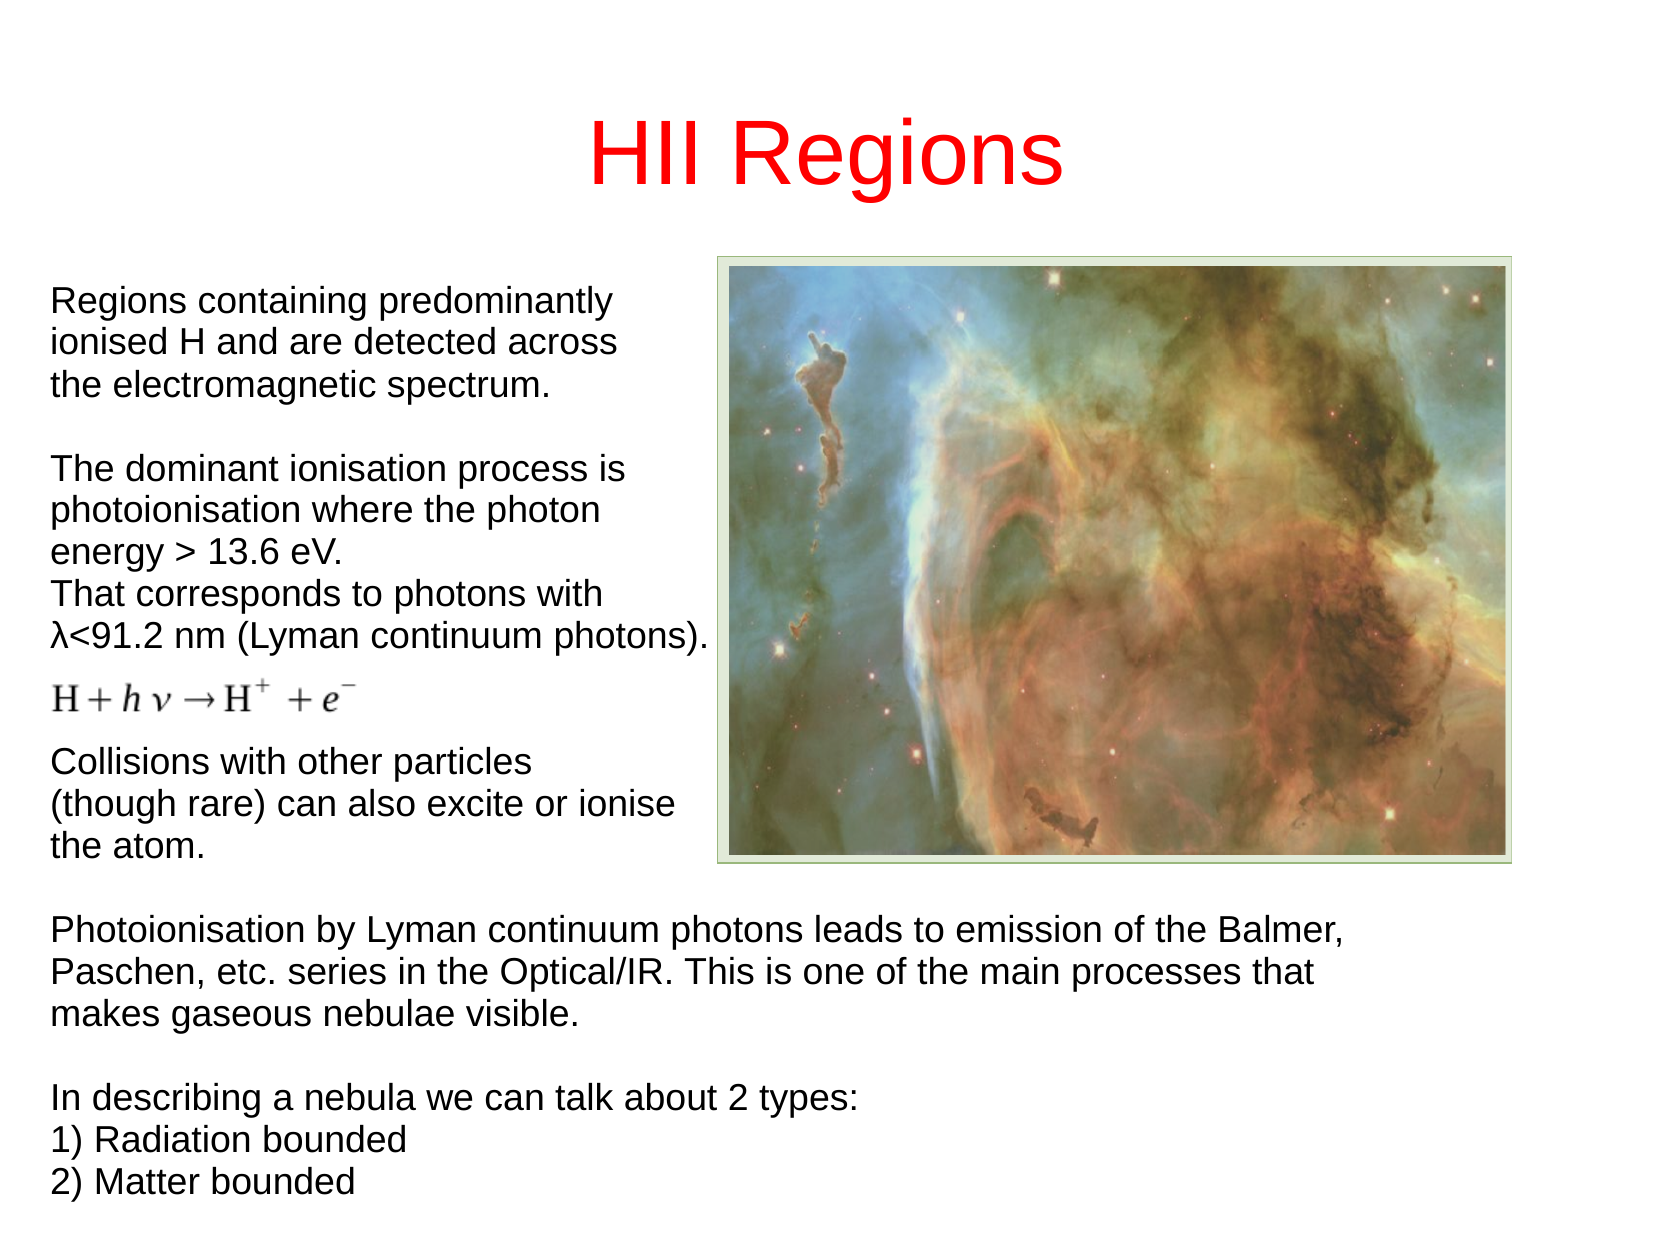

# HII Regions
Regions containing predominantly
ionised H and are detected across
the electromagnetic spectrum.
The dominant ionisation process is
photoionisation where the photon
energy > 13.6 eV.
That corresponds to photons with
λ<91.2 nm (Lyman continuum photons).
Collisions with other particles
(though rare) can also excite or ionise
the atom.
Photoionisation by Lyman continuum photons leads to emission of the Balmer,
Paschen, etc. series in the Optical/IR. This is one of the main processes that
makes gaseous nebulae visible.
In describing a nebula we can talk about 2 types:
1) Radiation bounded
2) Matter bounded